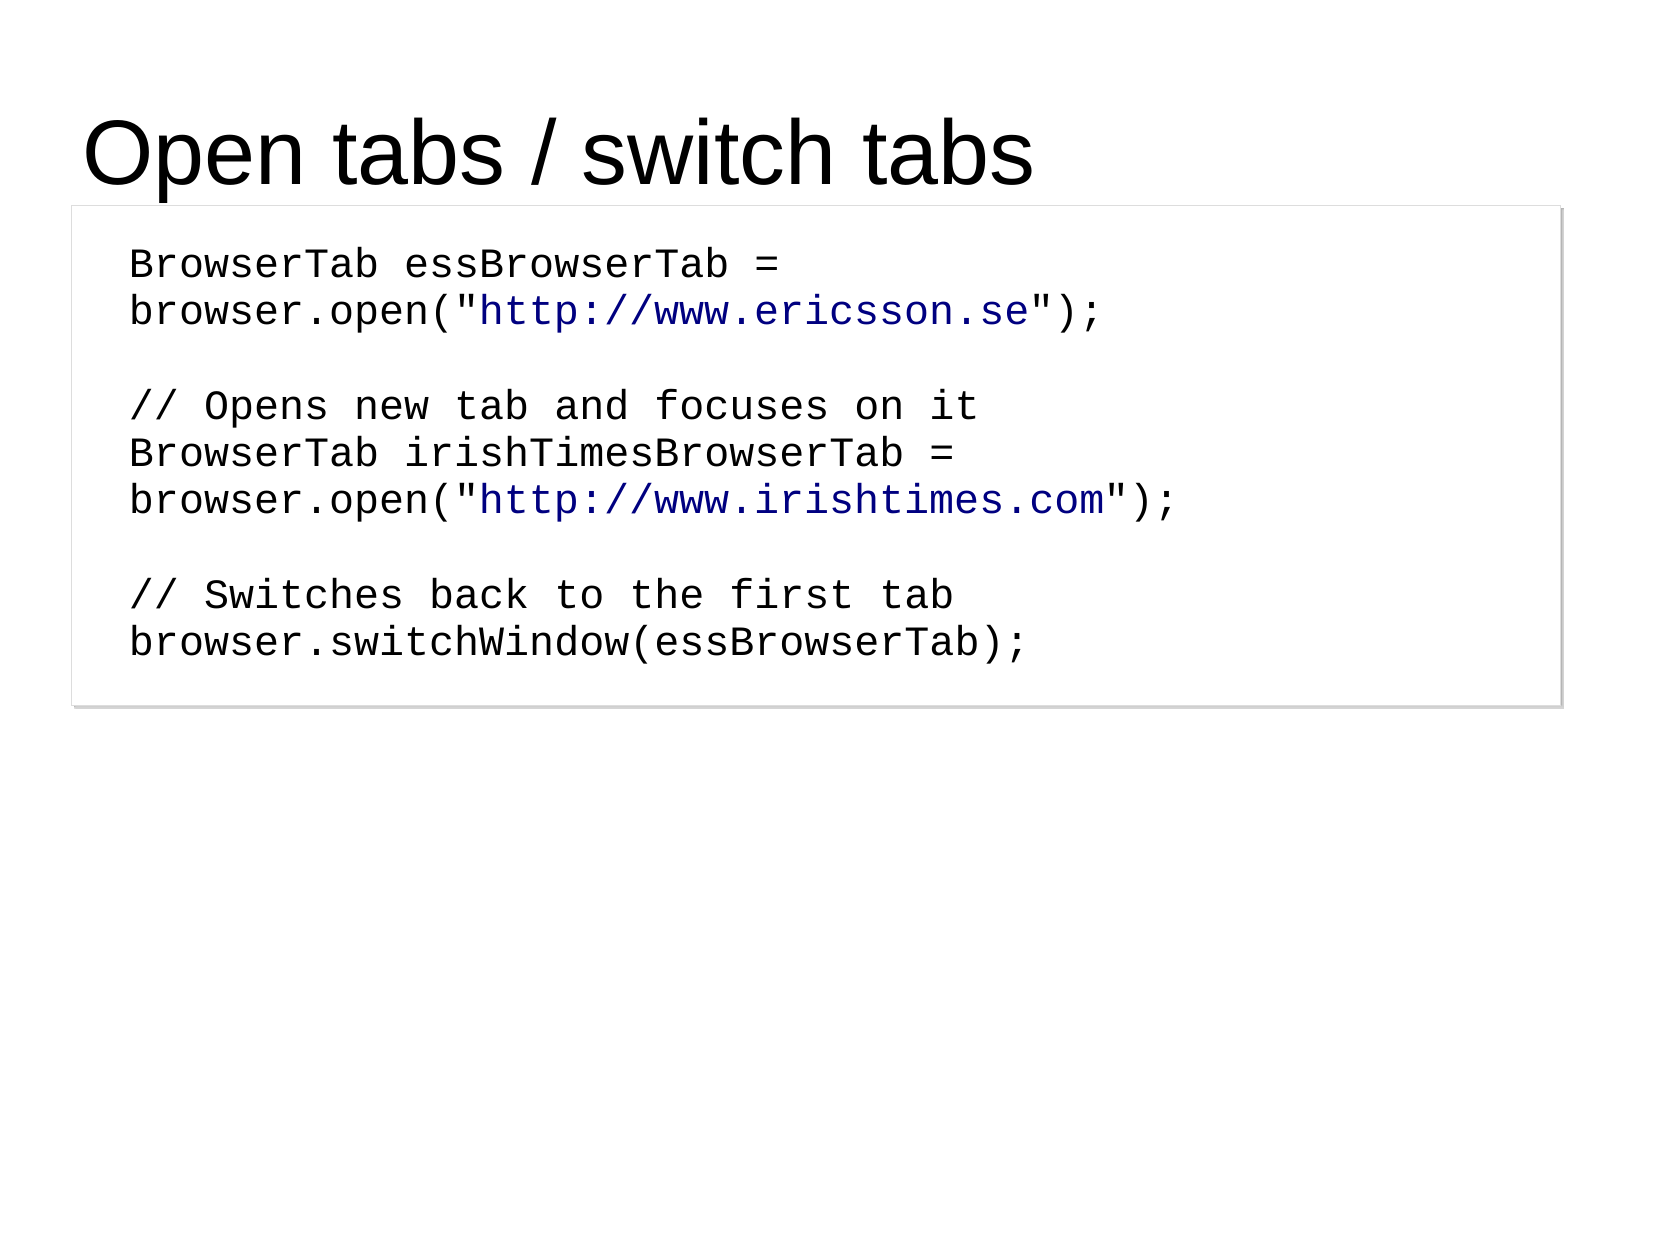

# Open tabs / switch tabs
BrowserTab essBrowserTab =
browser.open("http://www.ericsson.se");
// Opens new tab and focuses on it
BrowserTab irishTimesBrowserTab =
browser.open("http://www.irishtimes.com");
// Switches back to the first tab
browser.switchWindow(essBrowserTab);